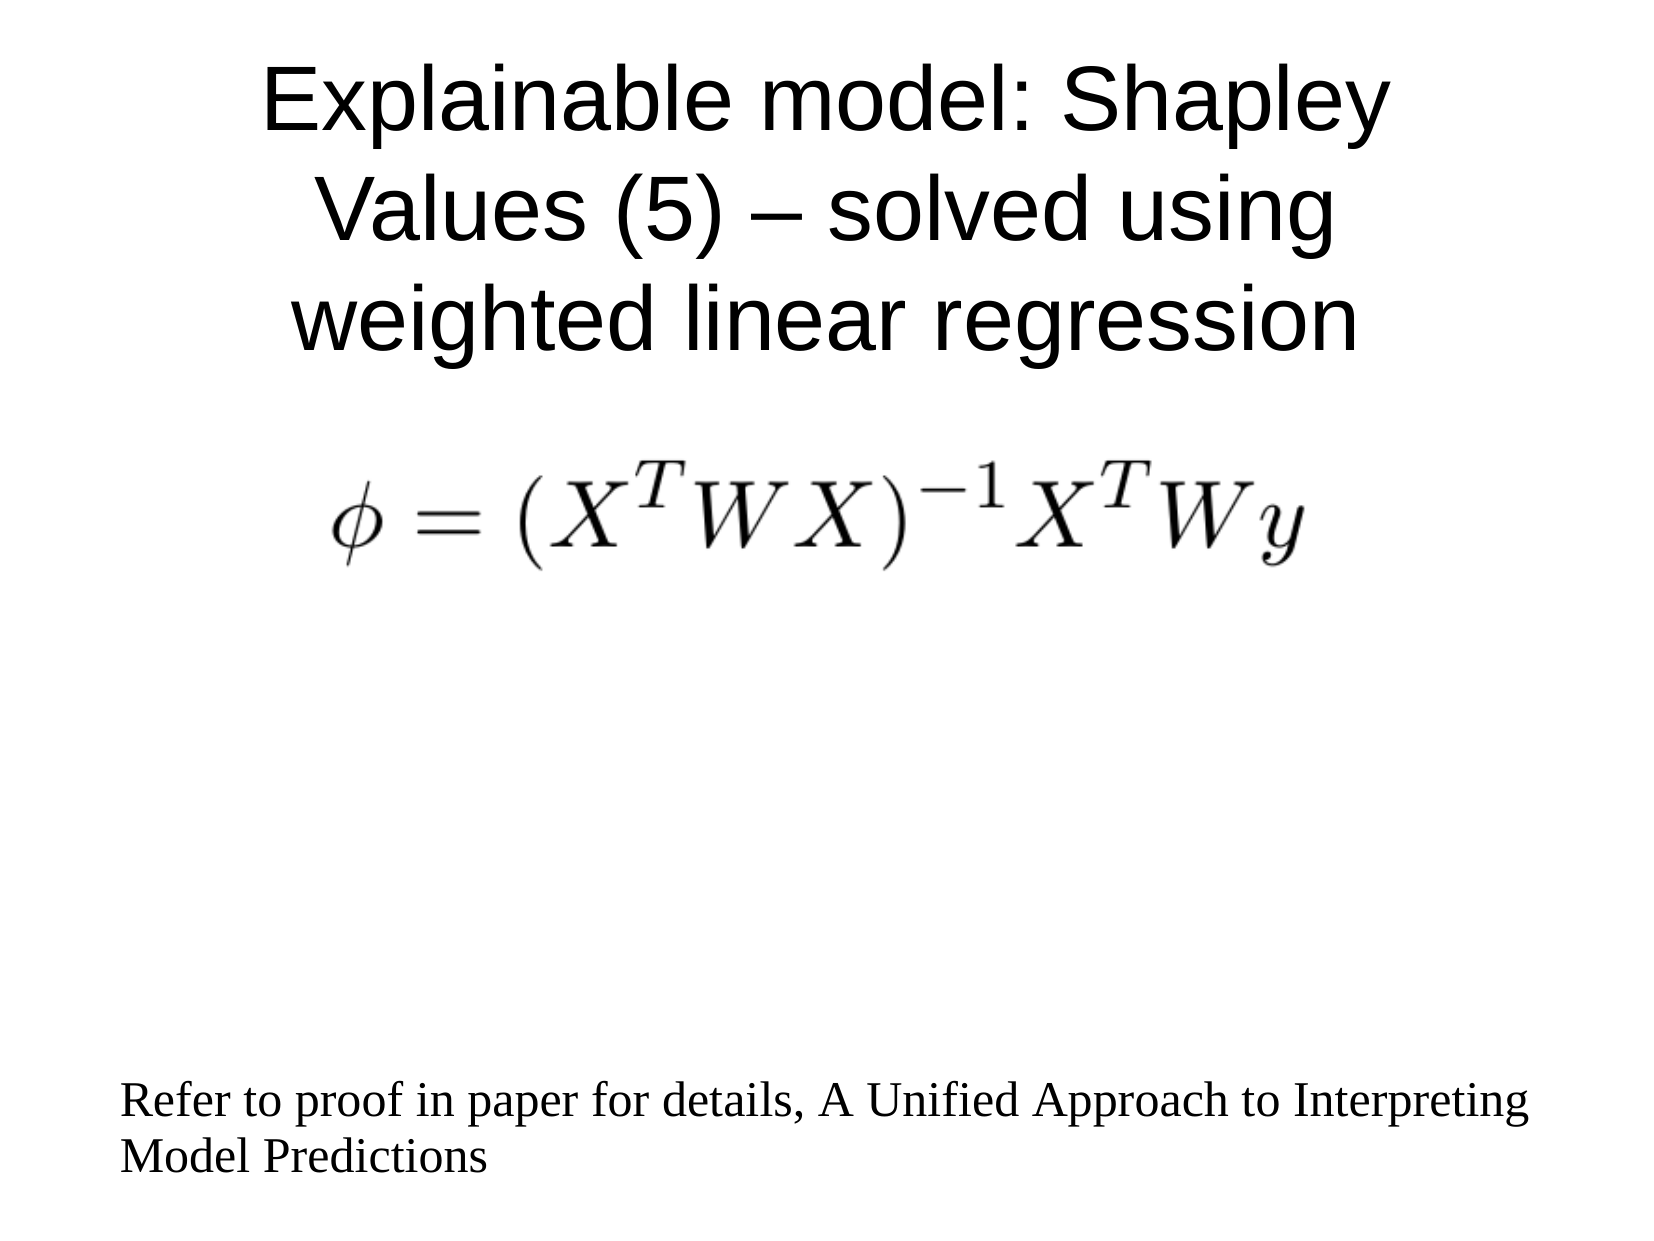

# Explainable model: Shapley Values (5) – solved using weighted linear regression
Refer to proof in paper for details, A Unified Approach to Interpreting Model Predictions